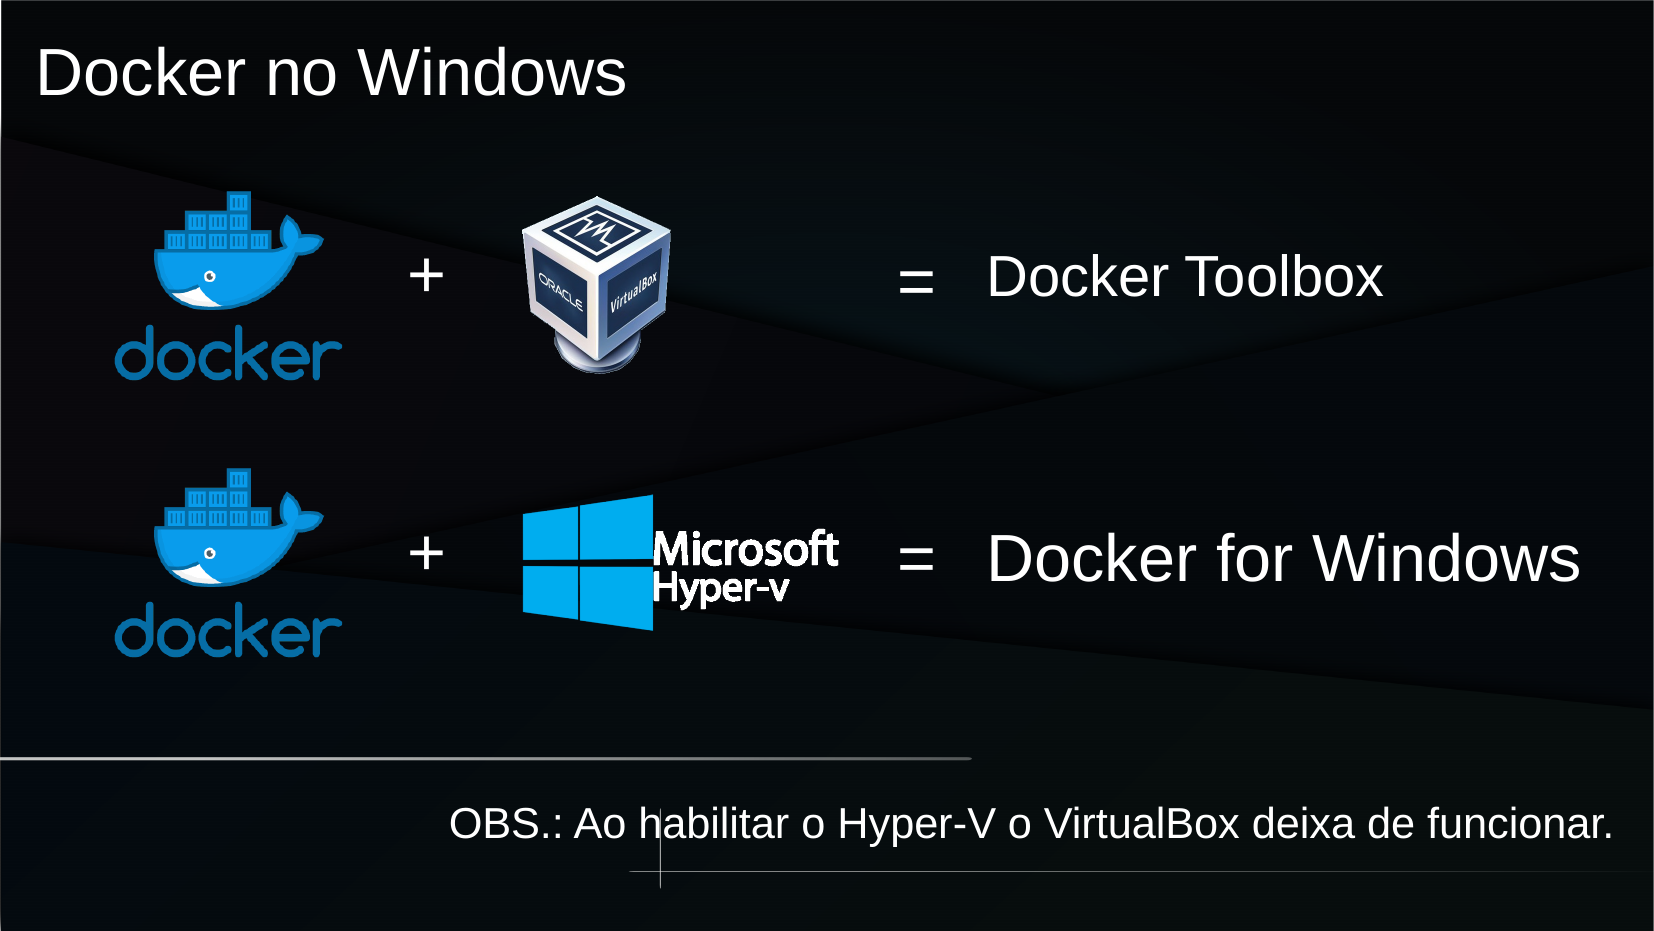

# Docker no Windows
+
=
Docker Toolbox
+
=
Docker for Windows
OBS.: Ao habilitar o Hyper-V o VirtualBox deixa de funcionar.